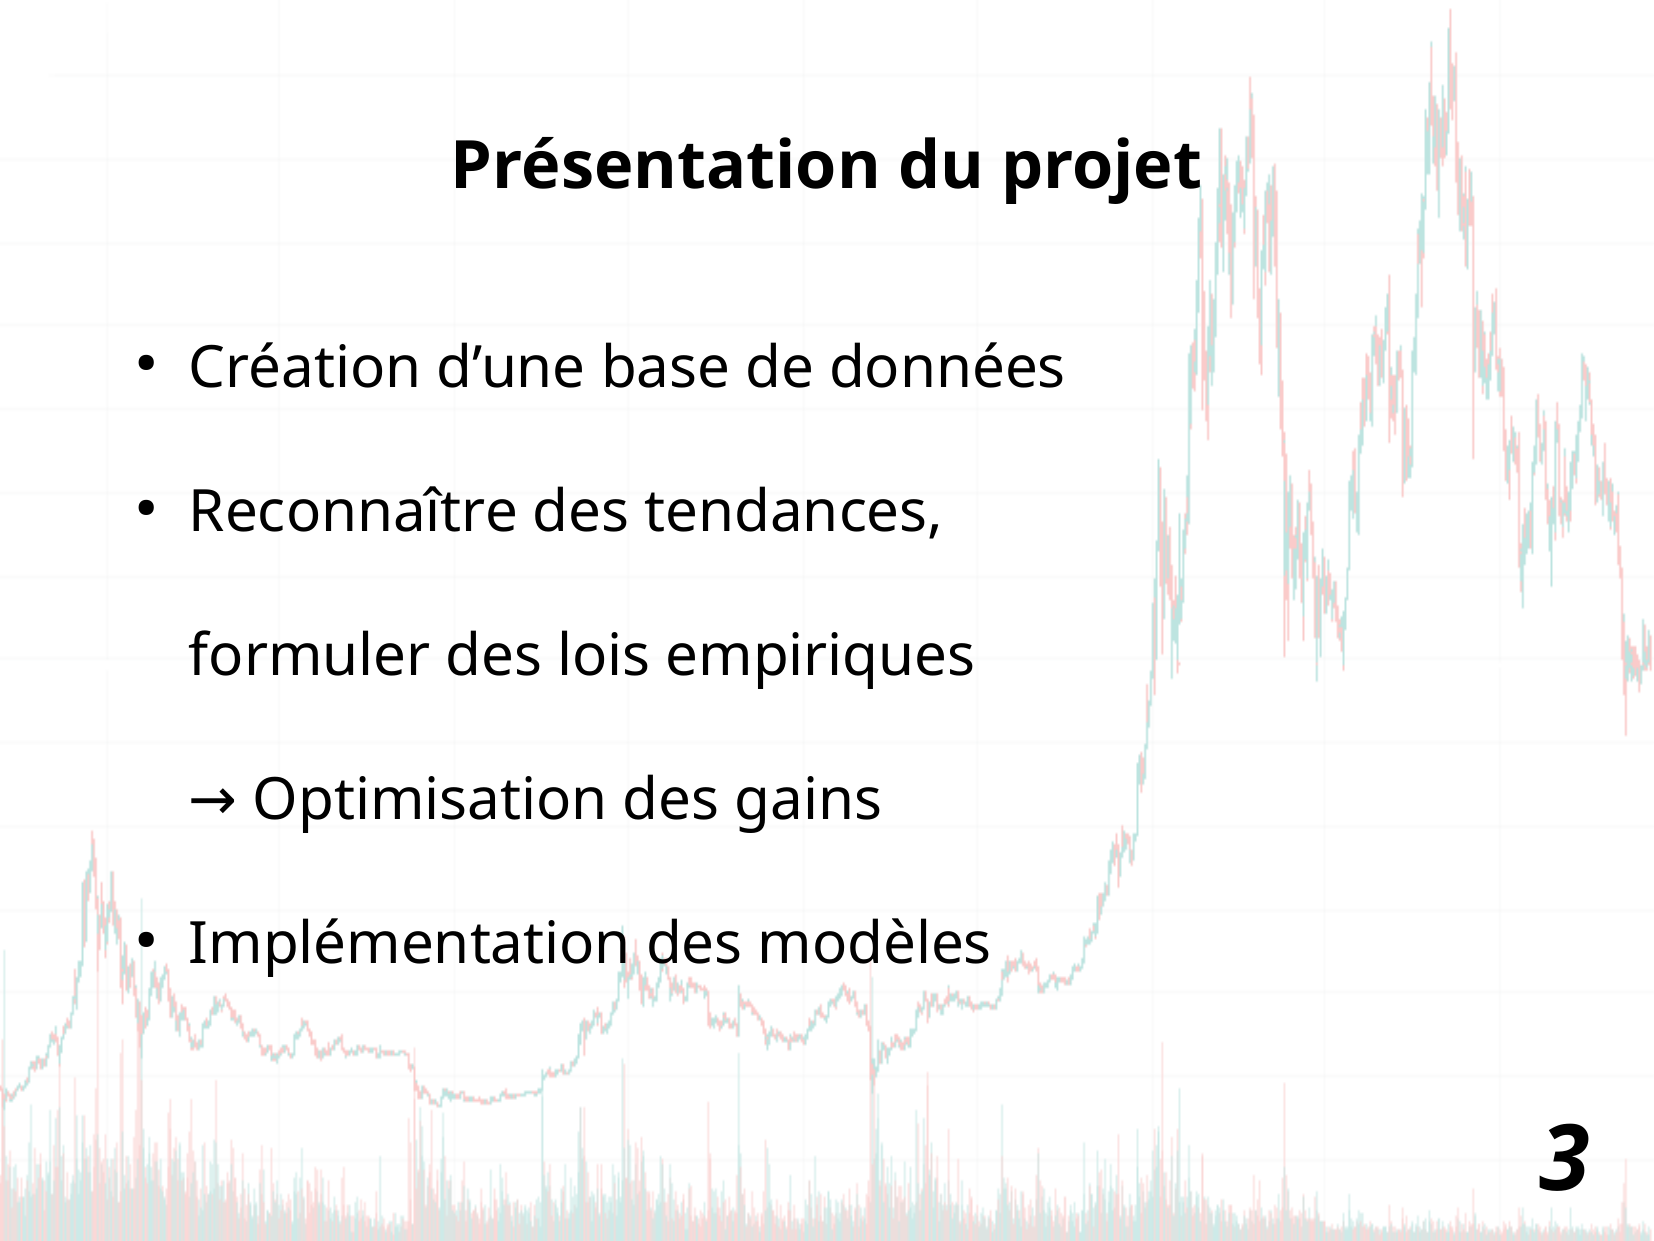

# Présentation du projet
Création d’une base de données
Reconnaître des tendances,
formuler des lois empiriques
→ Optimisation des gains
Implémentation des modèles
3